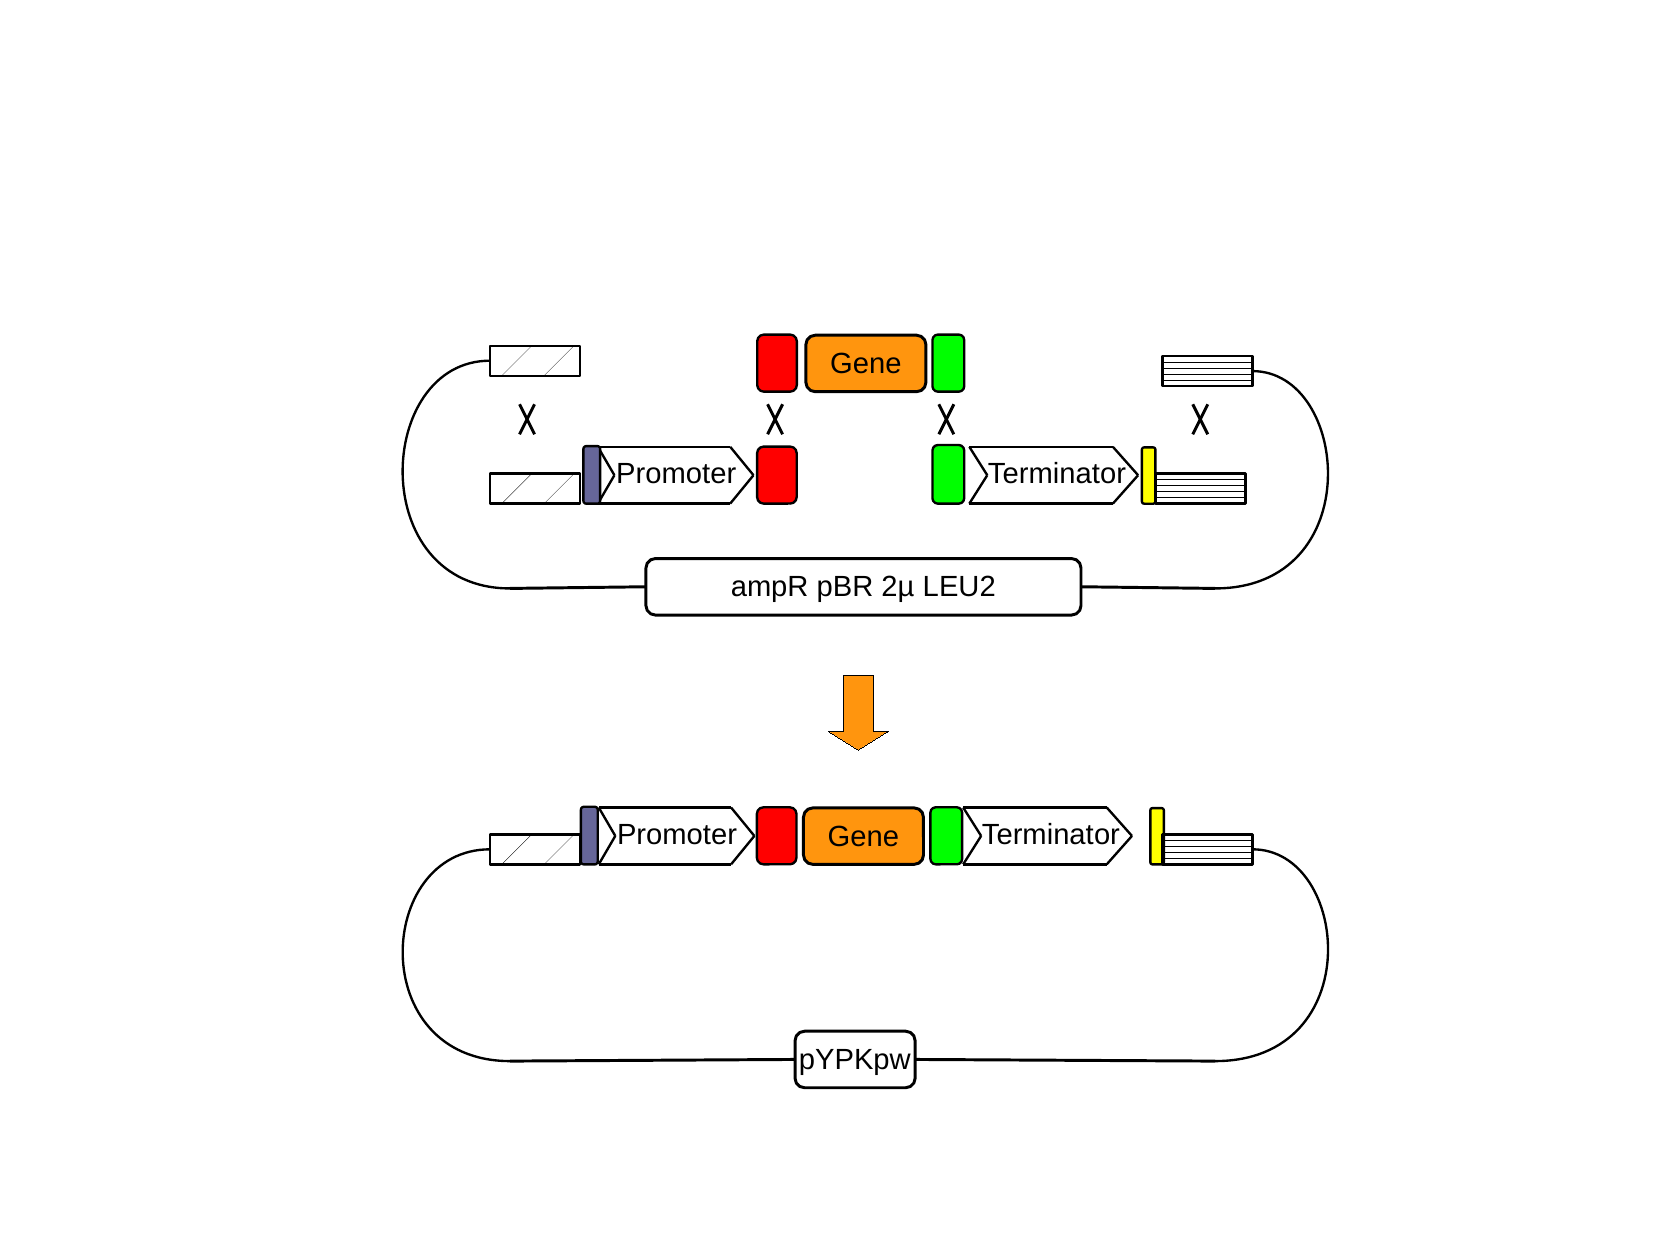

Gene
Promoter
Terminator
ampR pBR 2µ LEU2
Promoter
Terminator
Gene
pYPKpw